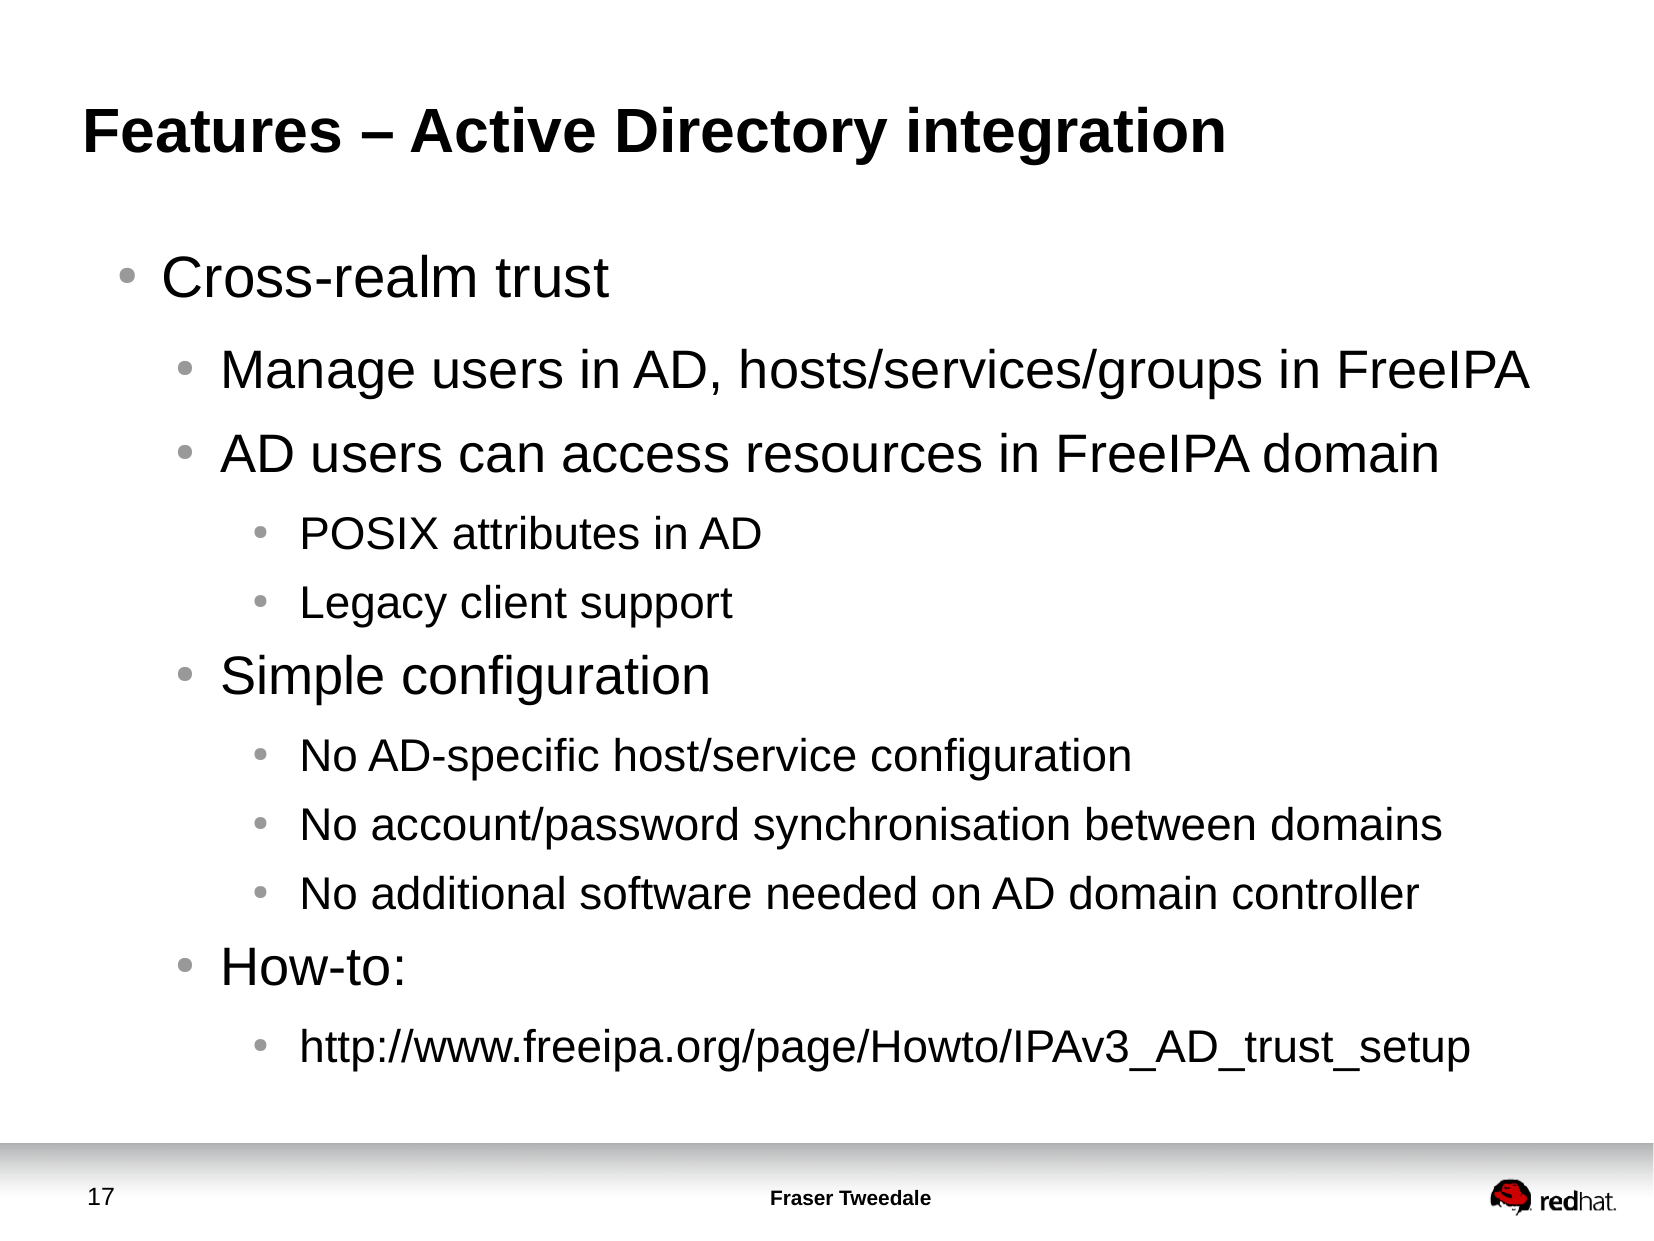

# Features – Active Directory integration
Cross-realm trust
Manage users in AD, hosts/services/groups in FreeIPA
AD users can access resources in FreeIPA domain
POSIX attributes in AD
Legacy client support
Simple configuration
No AD-specific host/service configuration
No account/password synchronisation between domains
No additional software needed on AD domain controller
How-to:
http://www.freeipa.org/page/Howto/IPAv3_AD_trust_setup